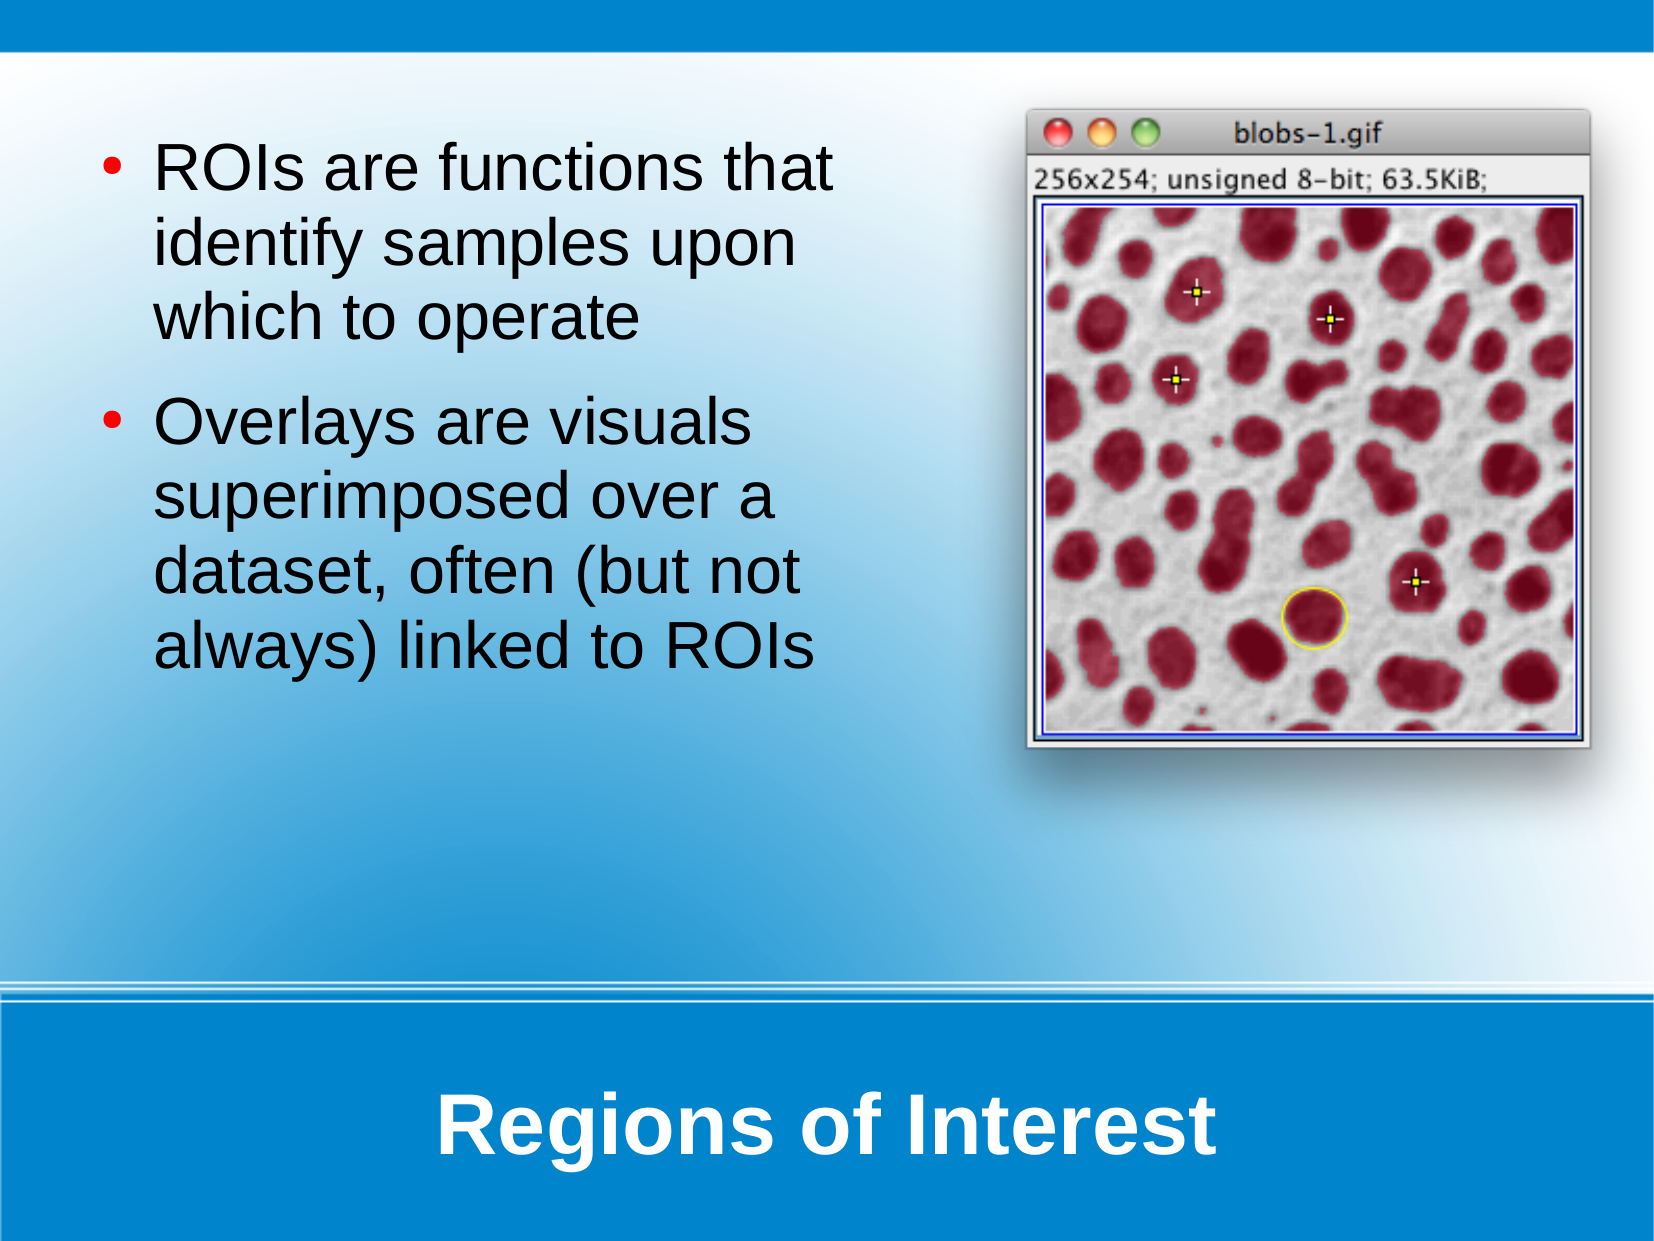

ROIs are functions that identify samples upon which to operate
Overlays are visuals superimposed over a dataset, often (but not always) linked to ROIs
# Regions of Interest